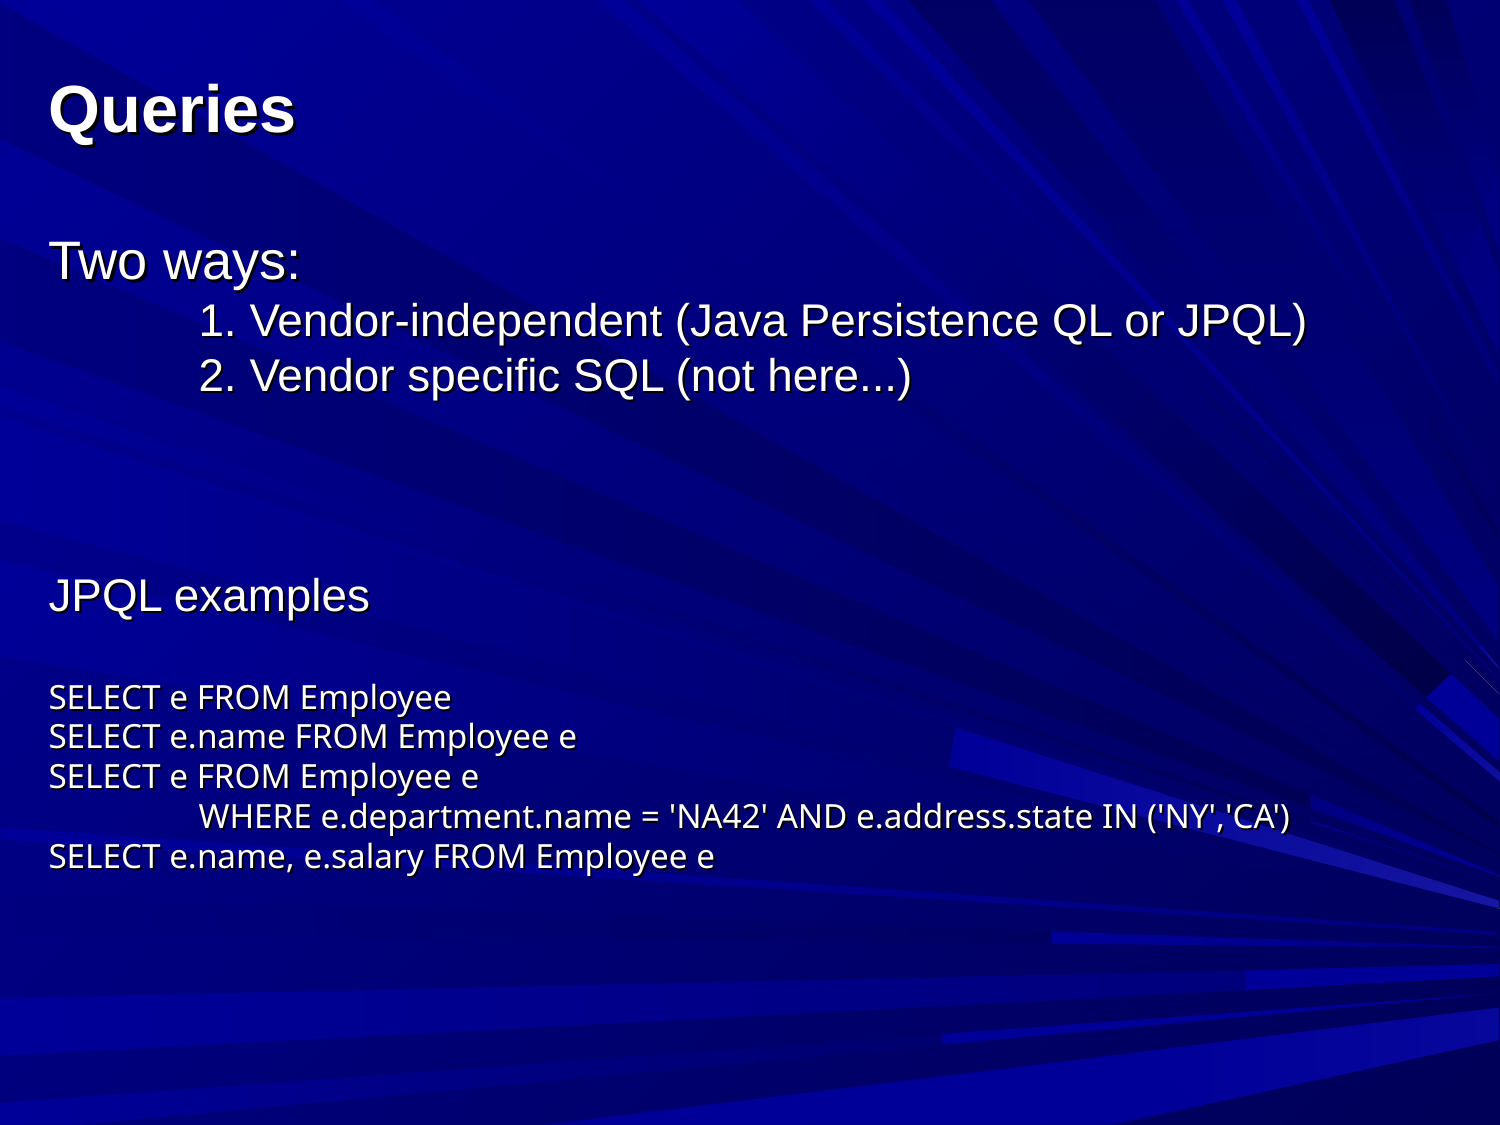

# Queries Two ways: 1. Vendor-independent (Java Persistence QL or JPQL) 2. Vendor specific SQL (not here...) JPQL examples SELECT e FROM Employee SELECT e.name FROM Employee e SELECT e FROM Employee e WHERE e.department.name = 'NA42' AND e.address.state IN ('NY','CA') SELECT e.name, e.salary FROM Employee e